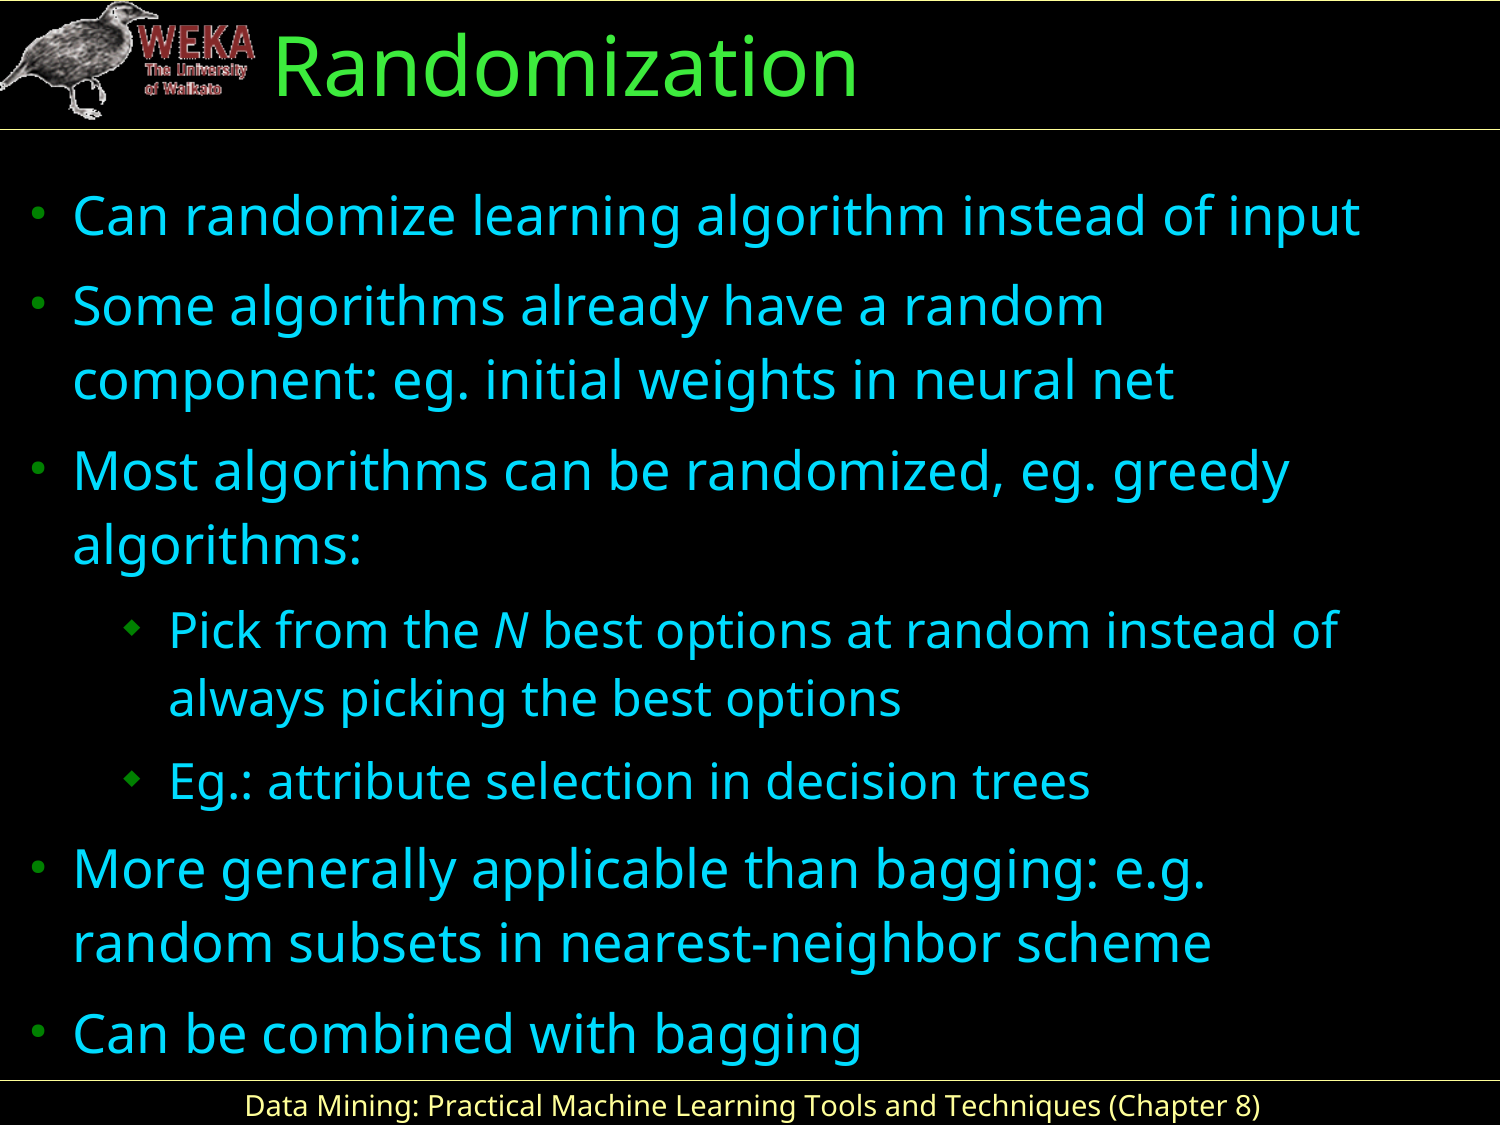

# Randomization
Can randomize learning algorithm instead of input
Some algorithms already have a random component: eg. initial weights in neural net
Most algorithms can be randomized, eg. greedy algorithms:
Pick from the N best options at random instead of always picking the best options
Eg.: attribute selection in decision trees
More generally applicable than bagging: e.g. random subsets in nearest-neighbor scheme
Can be combined with bagging
Data Mining: Practical Machine Learning Tools and Techniques (Chapter 8)